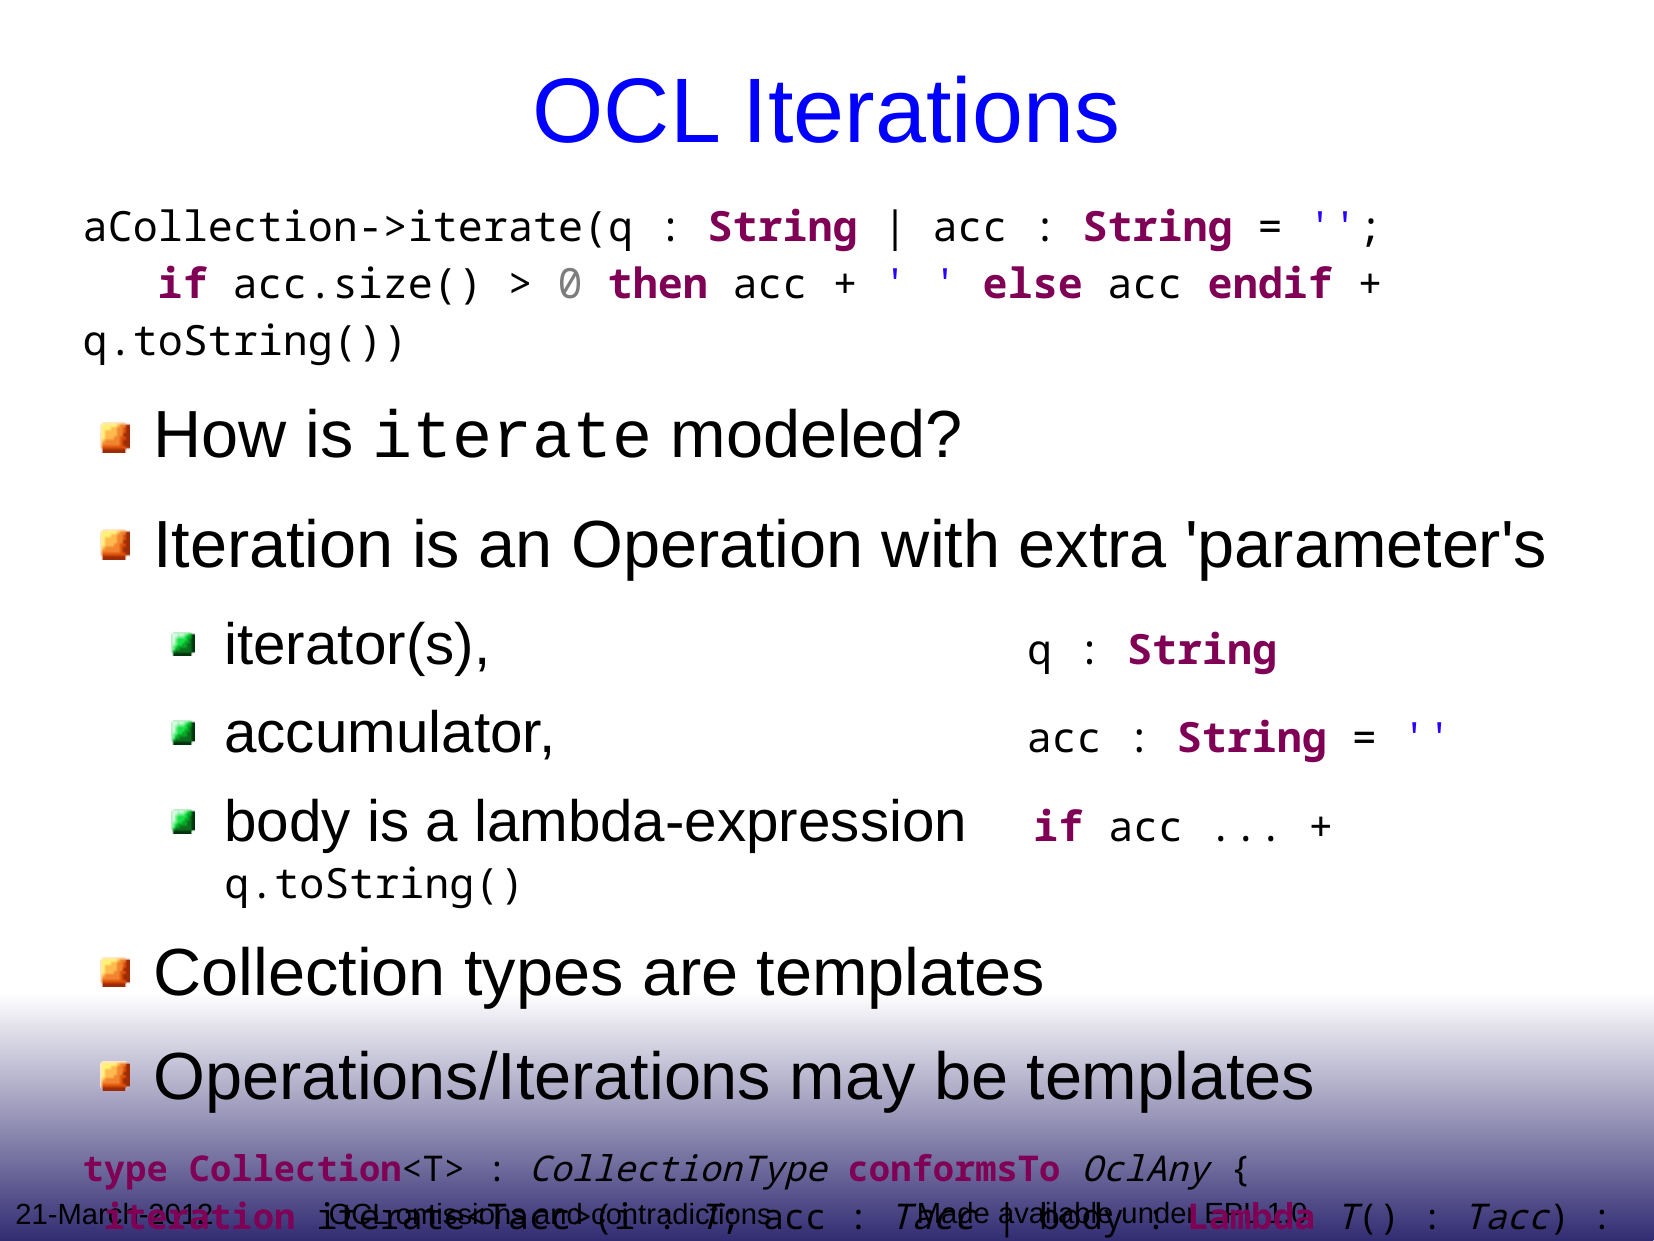

# OCL Iterations
aCollection->iterate(q : String | acc : String = '';
 if acc.size() > 0 then acc + ' ' else acc endif + q.toString())
How is iterate modeled?
Iteration is an Operation with extra 'parameter's
iterator(s), q : String
accumulator, acc : String = ''
body is a lambda-expression if acc ... + q.toString()
Collection types are templates
Operations/Iterations may be templates
type Collection<T> : CollectionType conformsTo OclAny {
 iteration iterate<Tacc>(i : T; acc : Tacc | body : Lambda T() : Tacc) : Tacc
21-March-2012
OCL omissions and contradictions